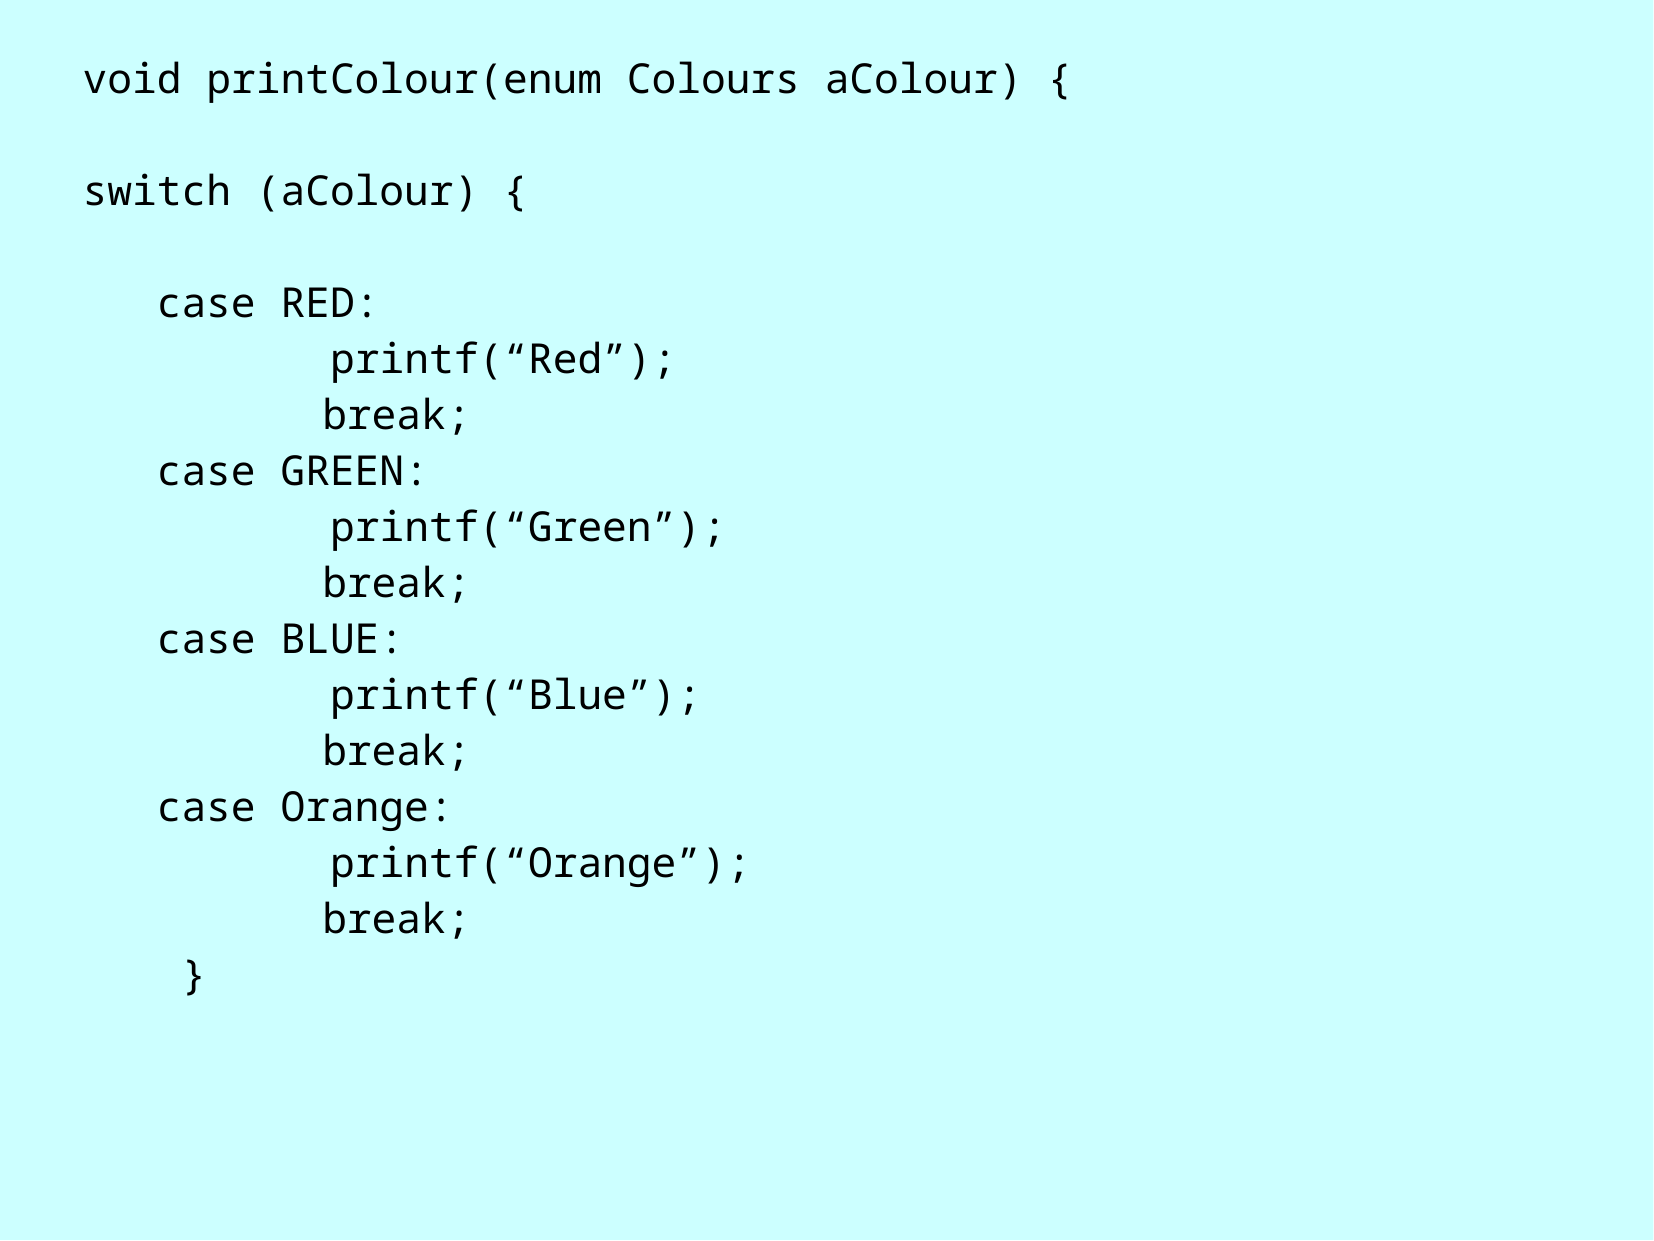

# void printColour(enum Colours aColour) {
switch (aColour) {
 case RED:
 printf(“Red”);
 	 break;
 case GREEN:
 printf(“Green”);
 	 break;
 case BLUE:
 printf(“Blue”);
 	 break;
 case Orange:
 printf(“Orange”);
 	 break;
 }